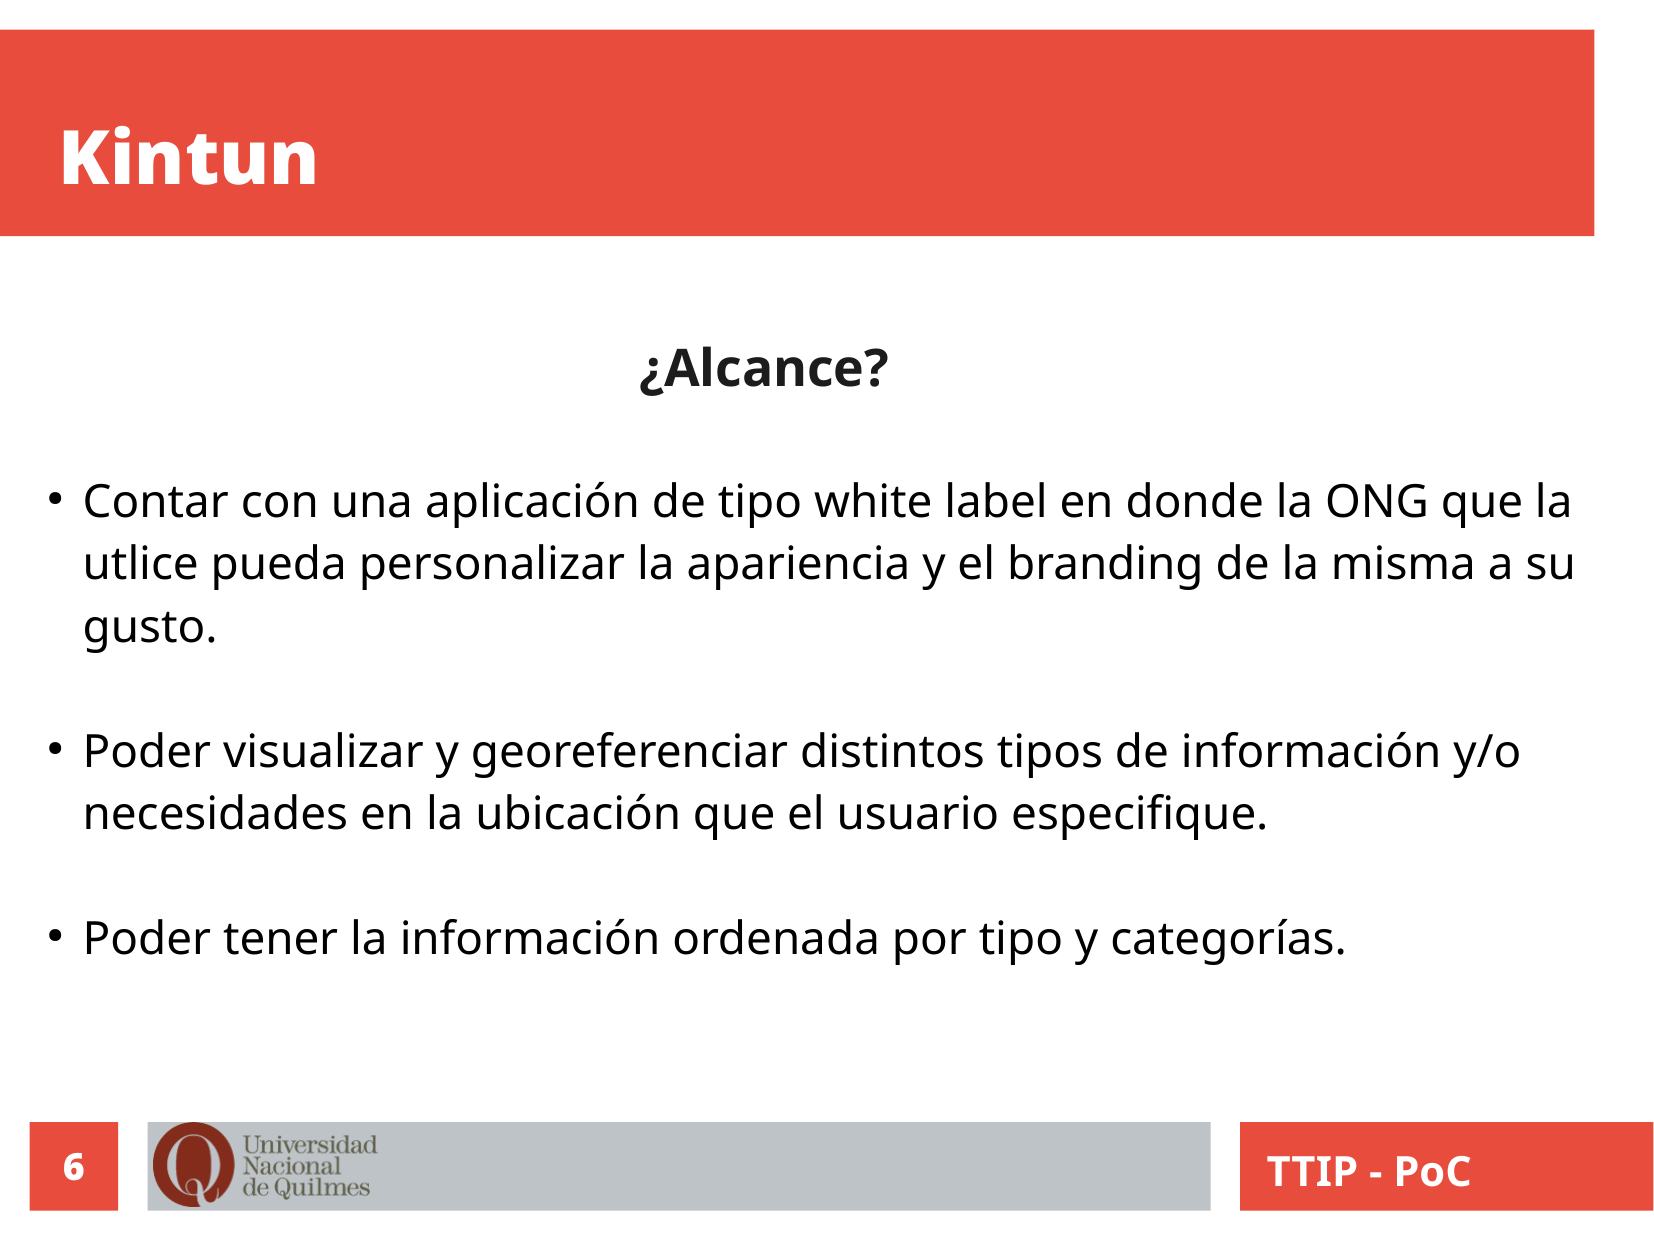

# Kintun
¿Alcance?
Contar con una aplicación de tipo white label en donde la ONG que la utlice pueda personalizar la apariencia y el branding de la misma a su gusto.
Poder visualizar y georeferenciar distintos tipos de información y/o necesidades en la ubicación que el usuario especifique.
Poder tener la información ordenada por tipo y categorías.
6
TTIP - PoC